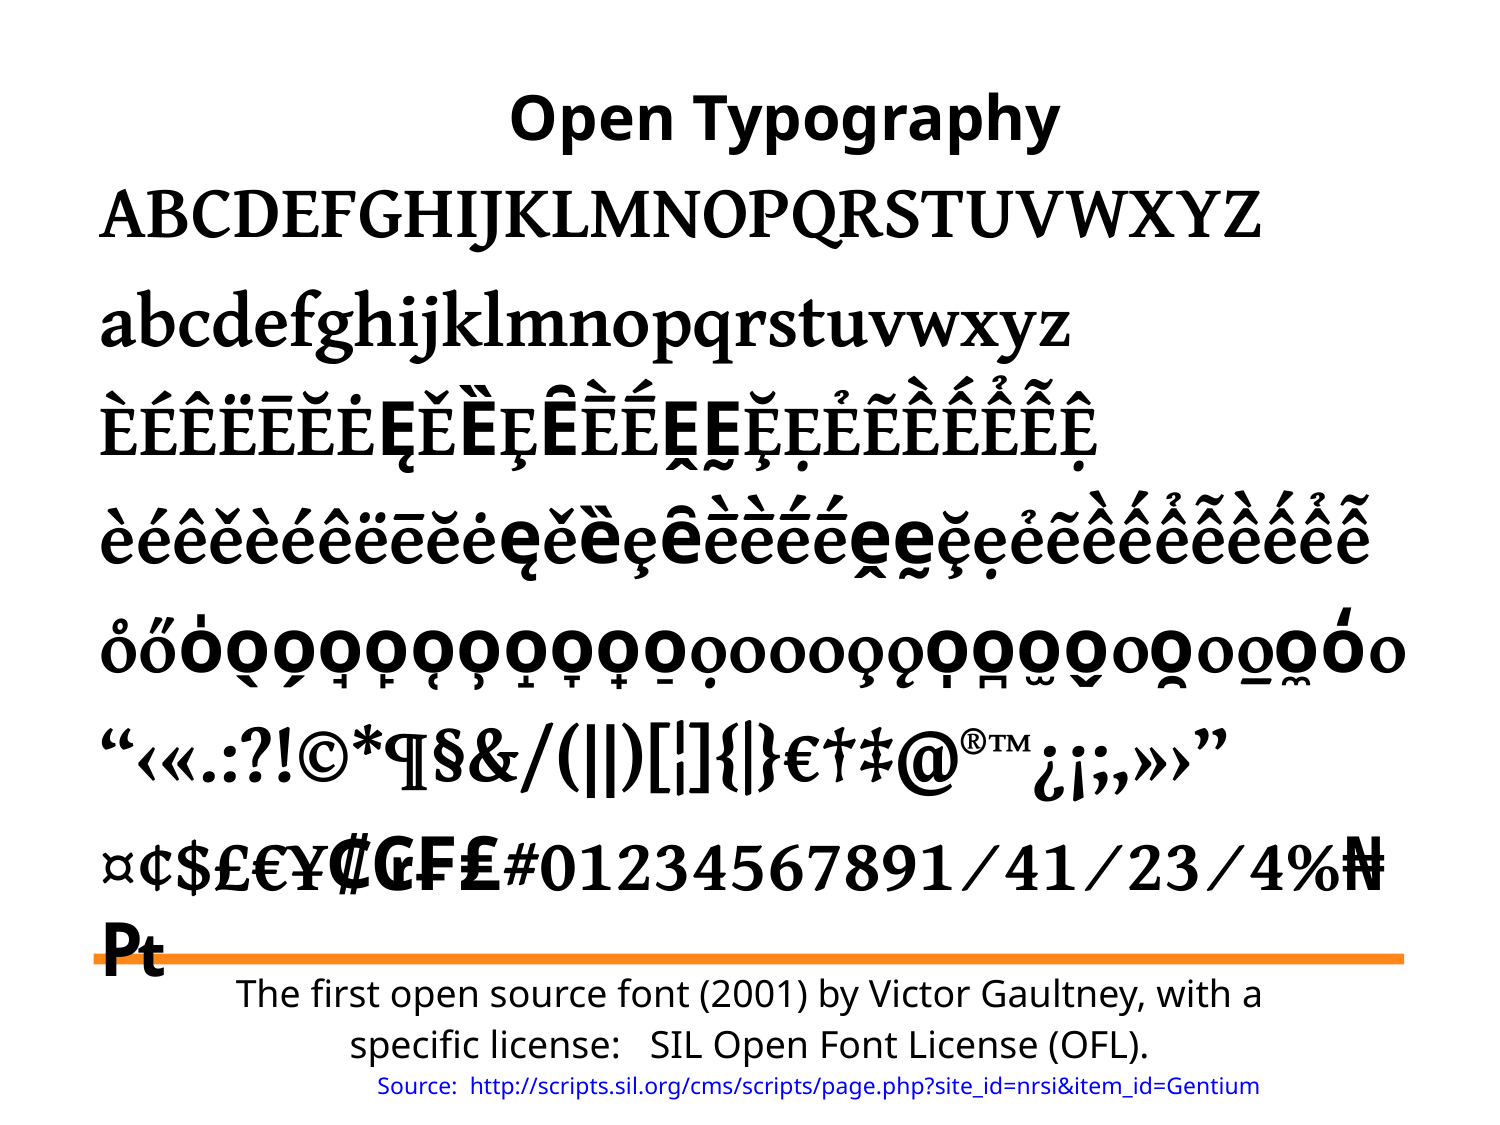

# Open Typography
ABCDEFGHIJKLMNOPQRSTUVWXYZ
abcdefghijklmnopqrstuvwxyz
ÈÉÊËĒĔĖĘĚȄȨȆḔḖḘḚḜẸẺẼỀẾỂỄỆ
èéêěèéêëēĕėęěȅȩȇḕḕḗḗḙḛḝẹẻẽềếểễềếểễ
o̊őo̍o̖o̗o̘o̙o̜o̹o̝o̞o̟o̠ọoooo̧ǫo̩o̪o̫o̬oo̯oo̱o̼o̒o
“‹«.:?!©*¶§&/(‖)[¦]{|}€†‡@®™¿¡;,»›”
¤¢$£€¥₡₢₣₤#01234567891⁄41⁄23⁄4%₦₧
The first open source font (2001) by Victor Gaultney, with a specific license: SIL Open Font License (OFL).
Source: http://scripts.sil.org/cms/scripts/page.php?site_id=nrsi&item_id=Gentium